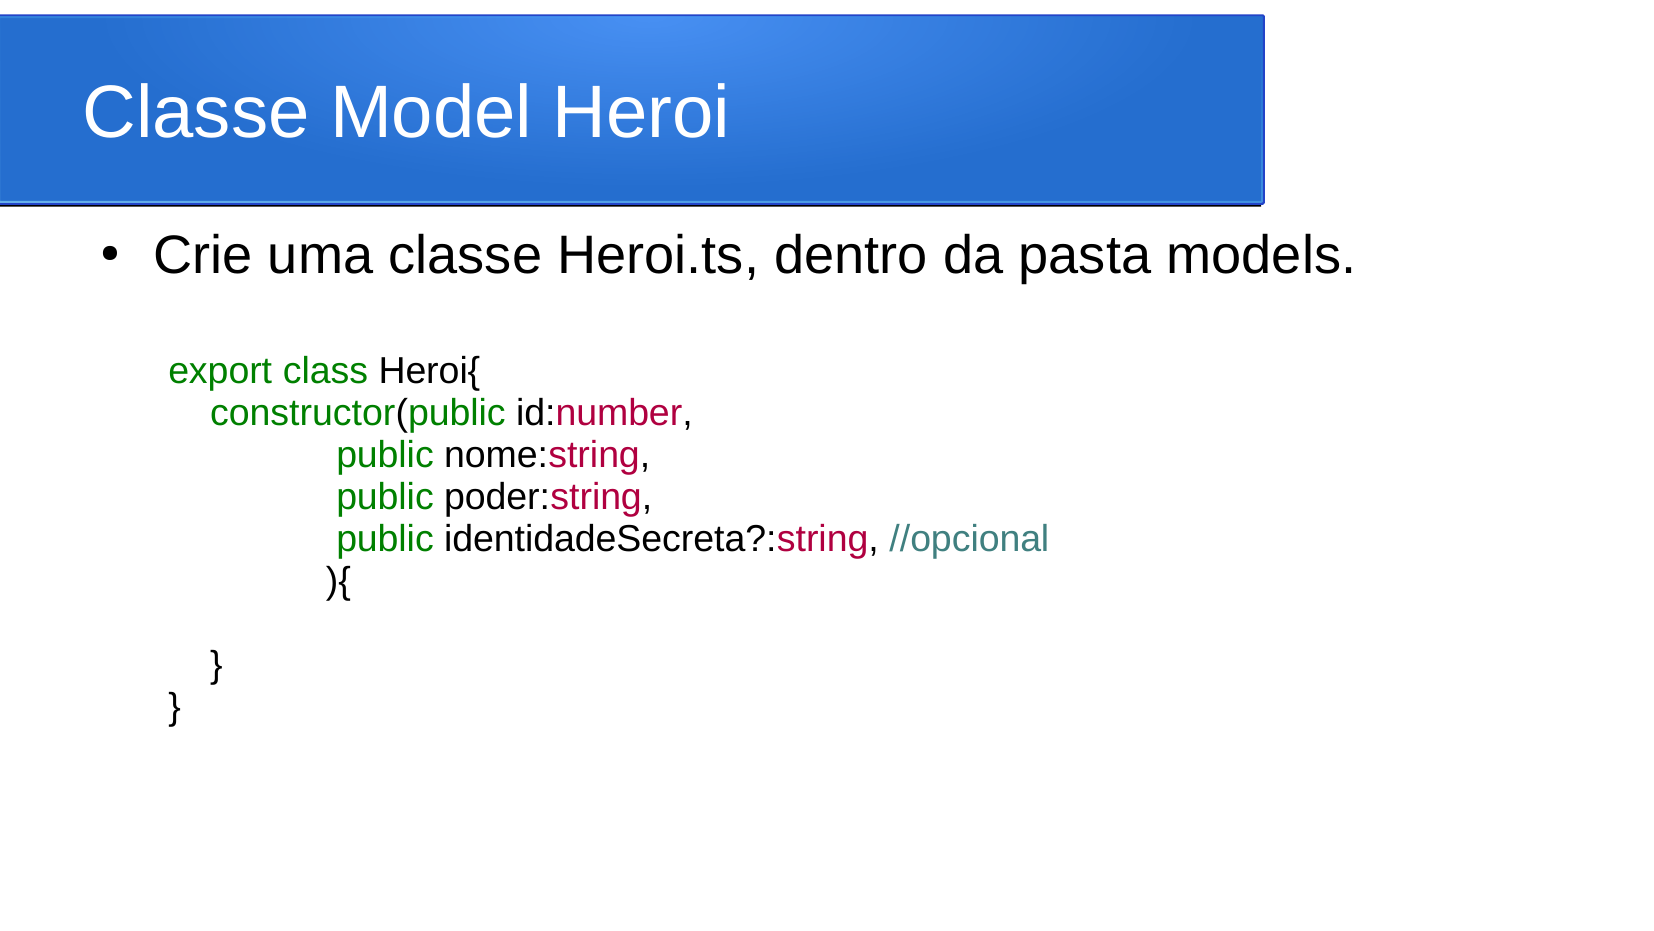

# Classe Model Heroi
Crie uma classe Heroi.ts, dentro da pasta models.
export class Heroi{
 constructor(public id:number,
 public nome:string,
 public poder:string,
 public identidadeSecreta?:string, //opcional
 ){
 }
}